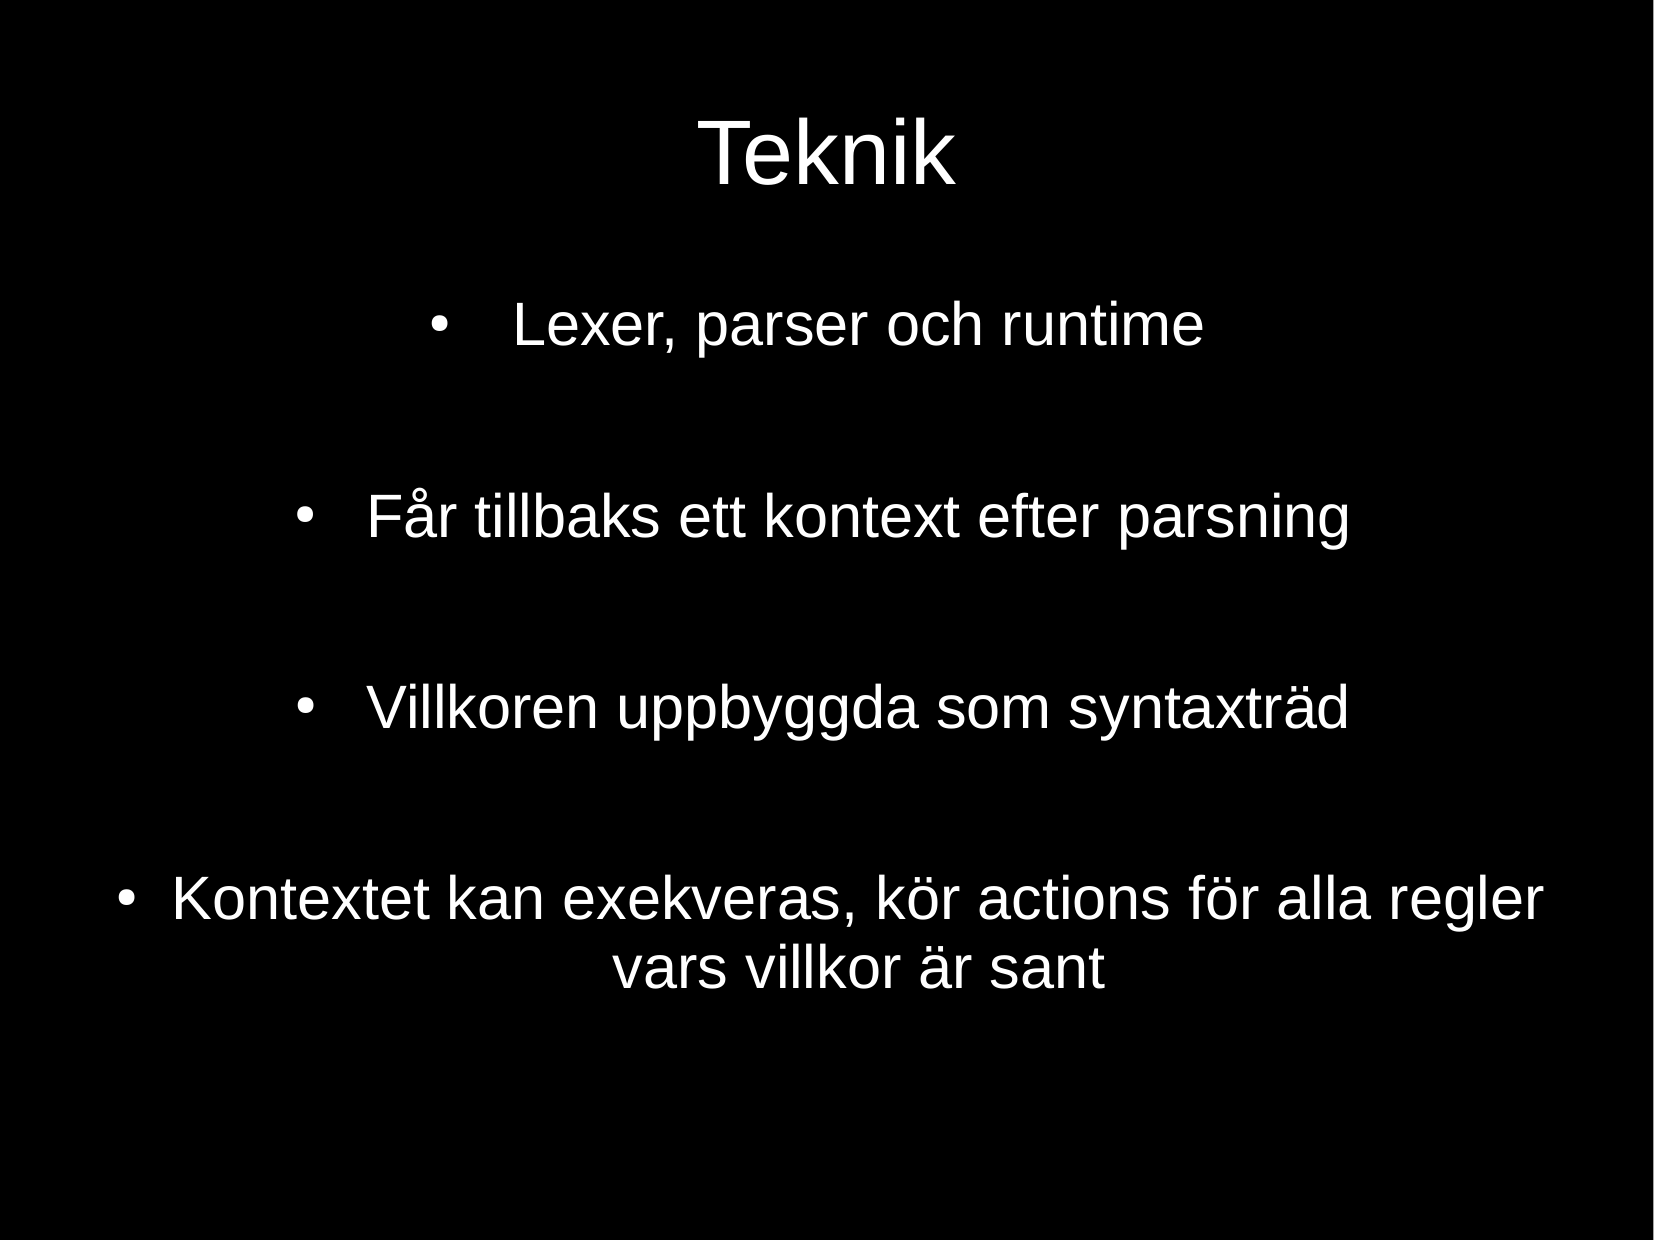

# Teknik
Lexer, parser och runtime
Får tillbaks ett kontext efter parsning
Villkoren uppbyggda som syntaxträd
Kontextet kan exekveras, kör actions för alla regler vars villkor är sant